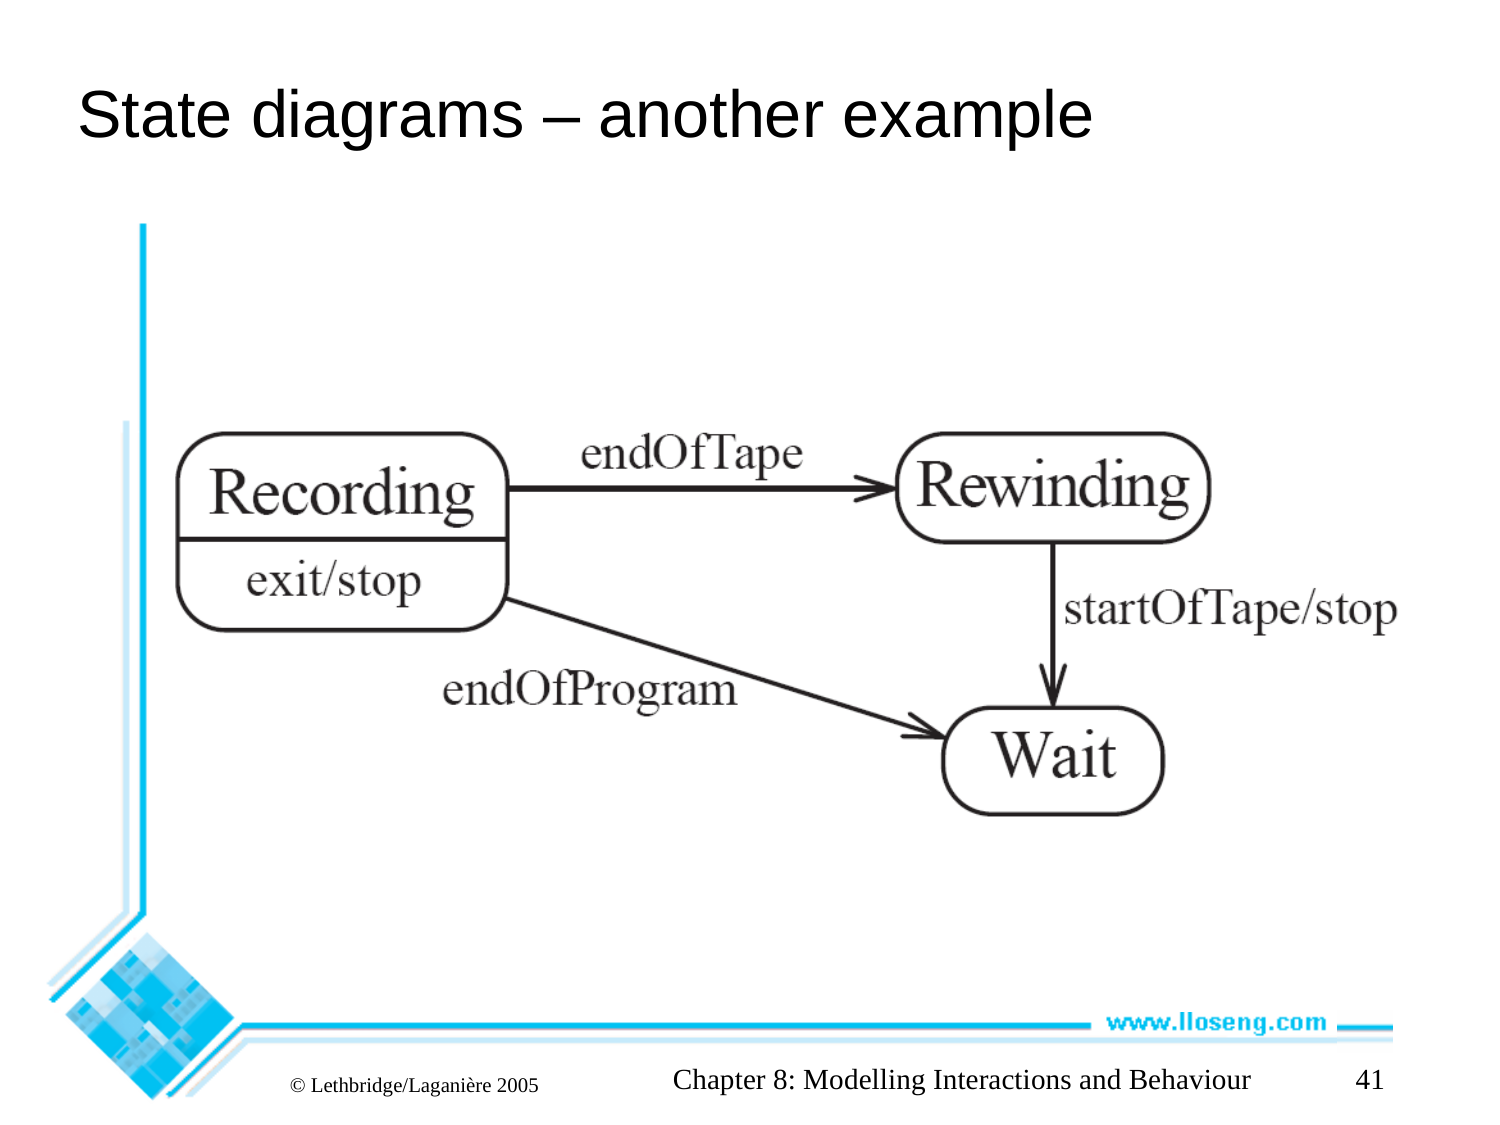

# State diagrams – another example
Chapter 8: Modelling Interactions and Behaviour
© Lethbridge/Laganière 2005